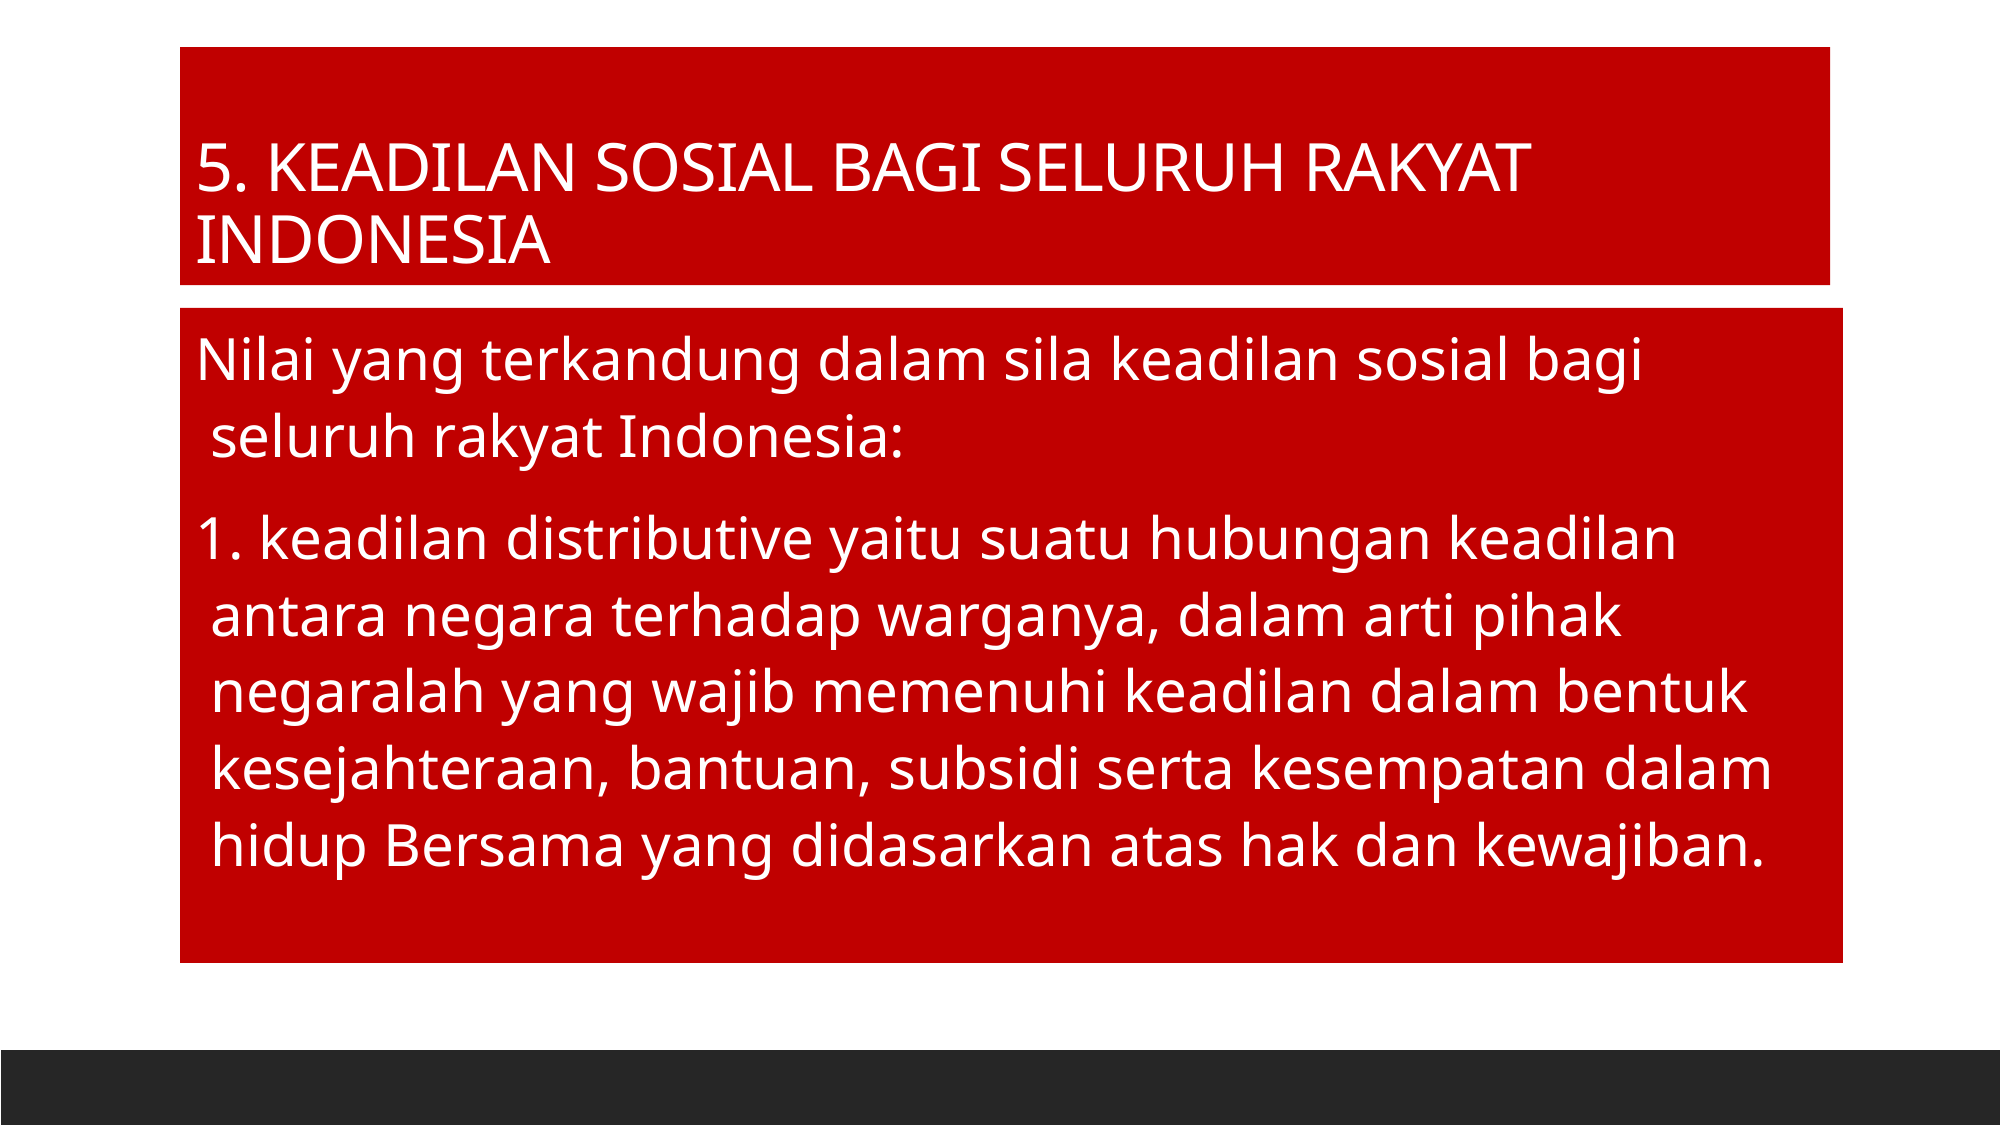

# 5. KEADILAN SOSIAL BAGI SELURUH RAKYAT INDONESIA
Nilai yang terkandung dalam sila keadilan sosial bagi seluruh rakyat Indonesia:
1. keadilan distributive yaitu suatu hubungan keadilan antara negara terhadap warganya, dalam arti pihak negaralah yang wajib memenuhi keadilan dalam bentuk kesejahteraan, bantuan, subsidi serta kesempatan dalam hidup Bersama yang didasarkan atas hak dan kewajiban.